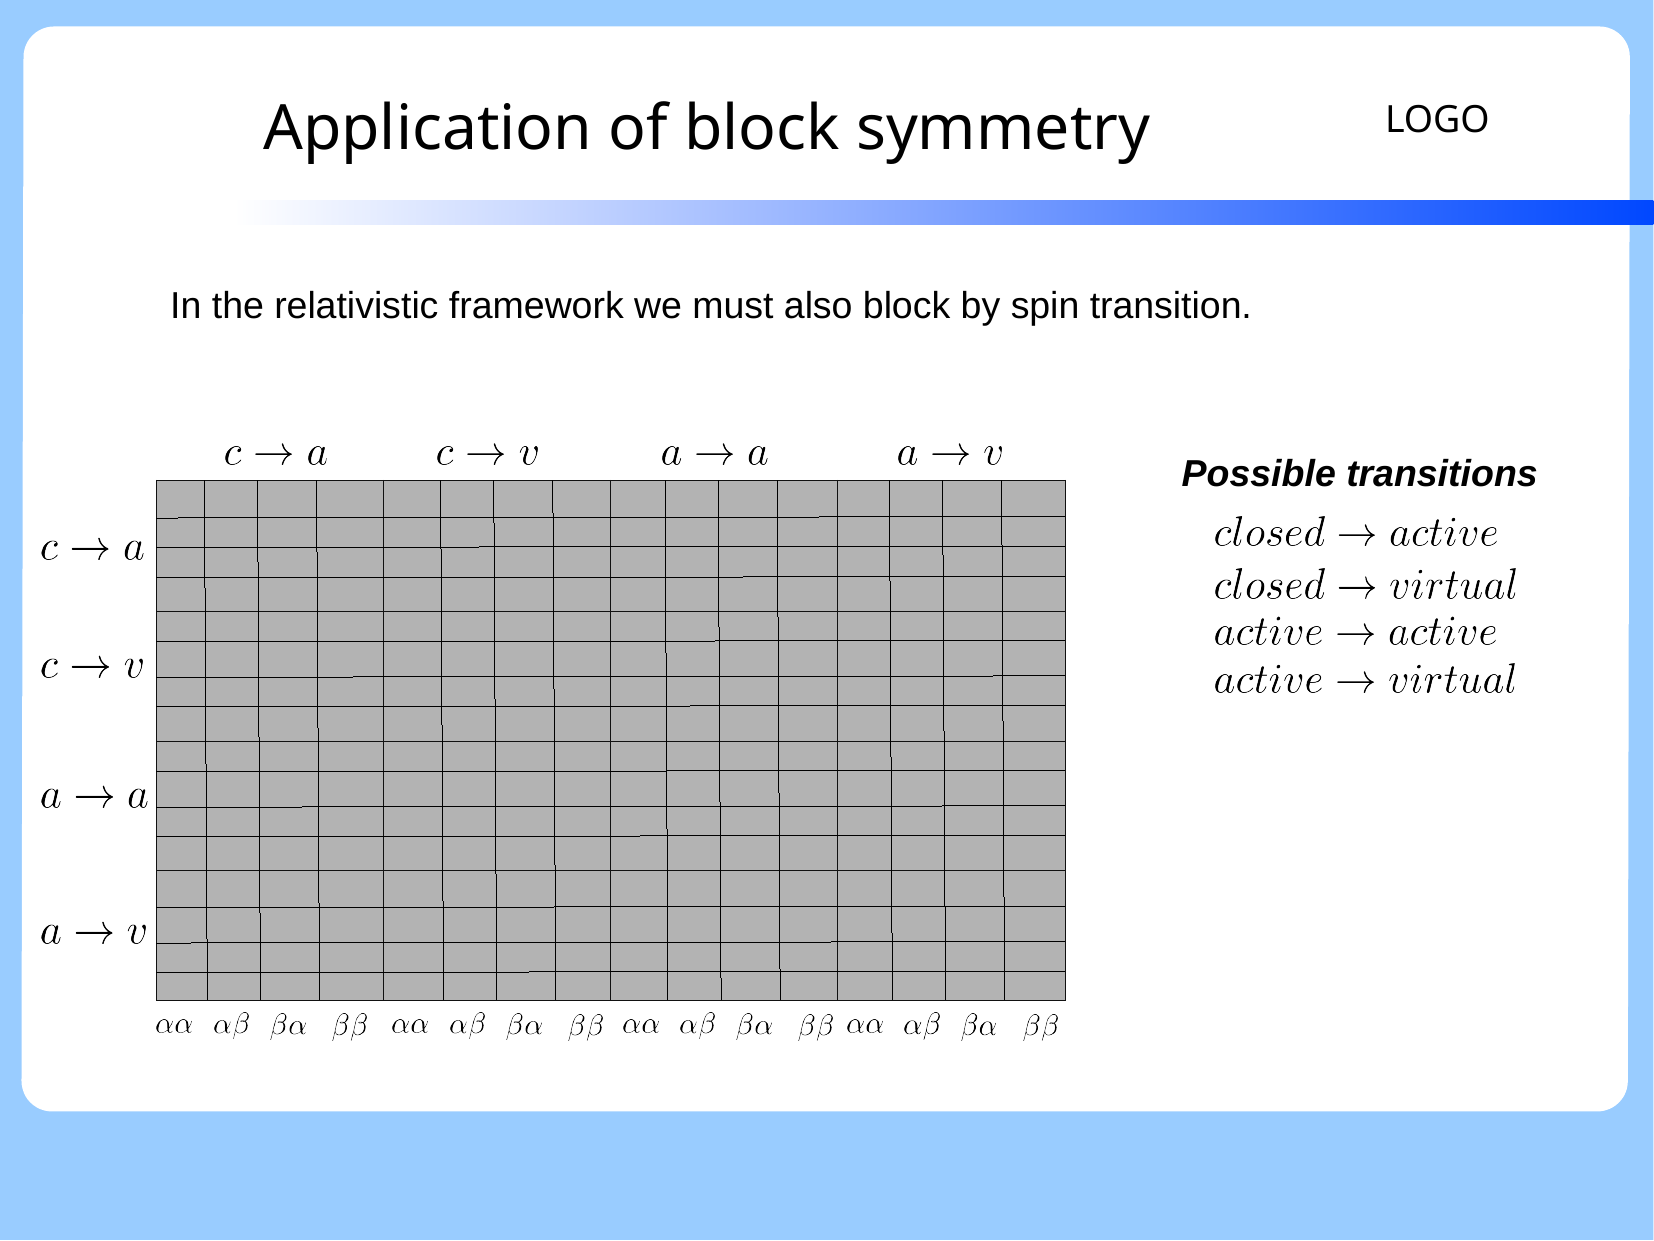

# Application of block symmetry
In the relativistic framework we must also block by spin transition.
Possible transitions
| | | | |
| --- | --- | --- | --- |
| | | | |
| | | | |
| | | | |